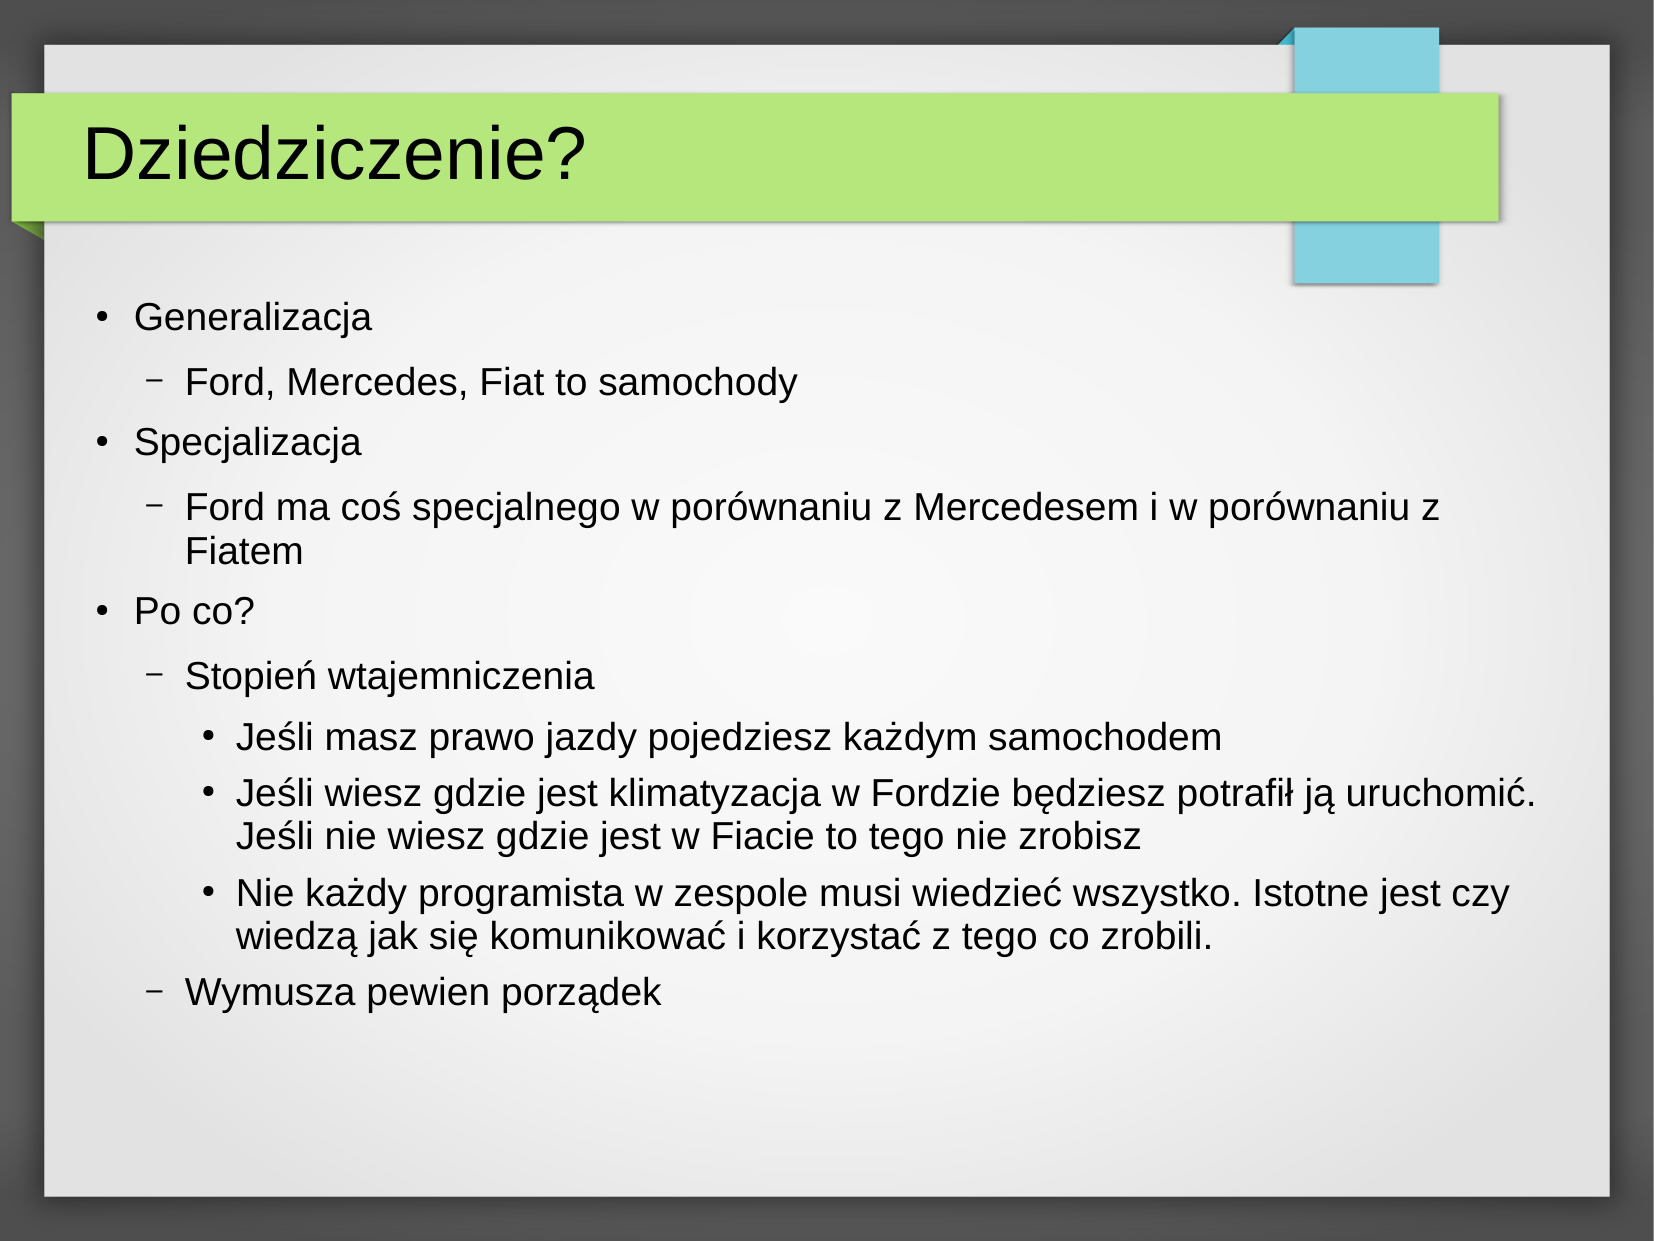

# Dziedziczenie?
Generalizacja
Ford, Mercedes, Fiat to samochody
Specjalizacja
Ford ma coś specjalnego w porównaniu z Mercedesem i w porównaniu z Fiatem
Po co?
Stopień wtajemniczenia
Jeśli masz prawo jazdy pojedziesz każdym samochodem
Jeśli wiesz gdzie jest klimatyzacja w Fordzie będziesz potrafił ją uruchomić. Jeśli nie wiesz gdzie jest w Fiacie to tego nie zrobisz
Nie każdy programista w zespole musi wiedzieć wszystko. Istotne jest czy wiedzą jak się komunikować i korzystać z tego co zrobili.
Wymusza pewien porządek